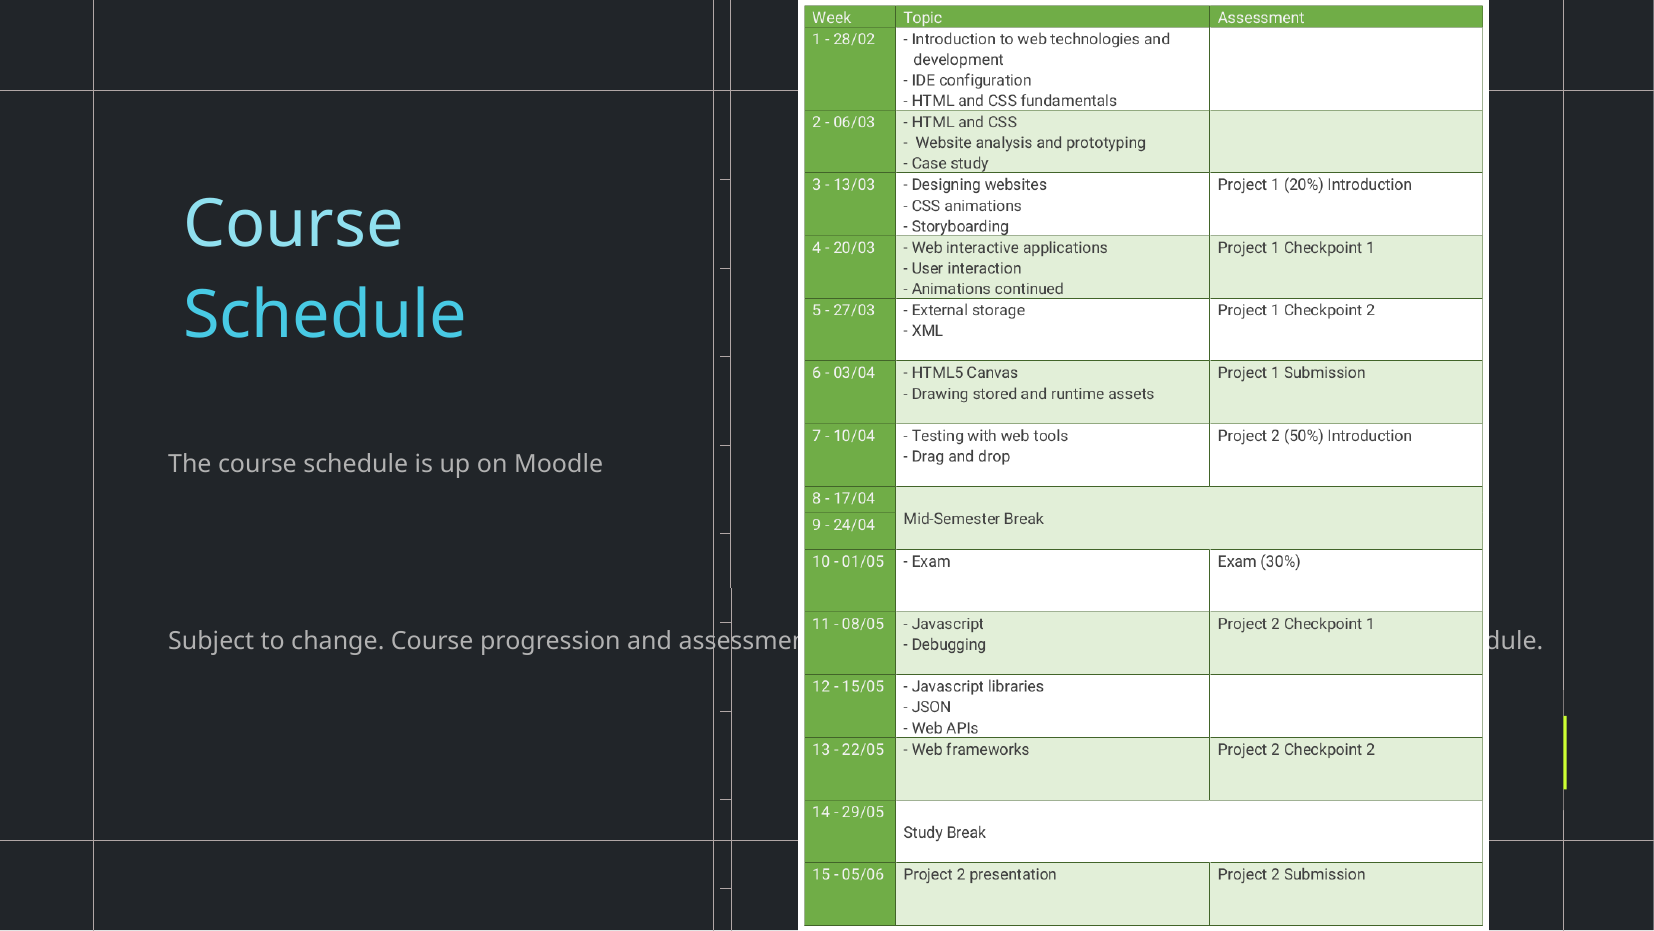

Course
Schedule
The course schedule is up on Moodle
Subject to change. Course progression and assessment scheduling may cause the course to differ from this schedule.